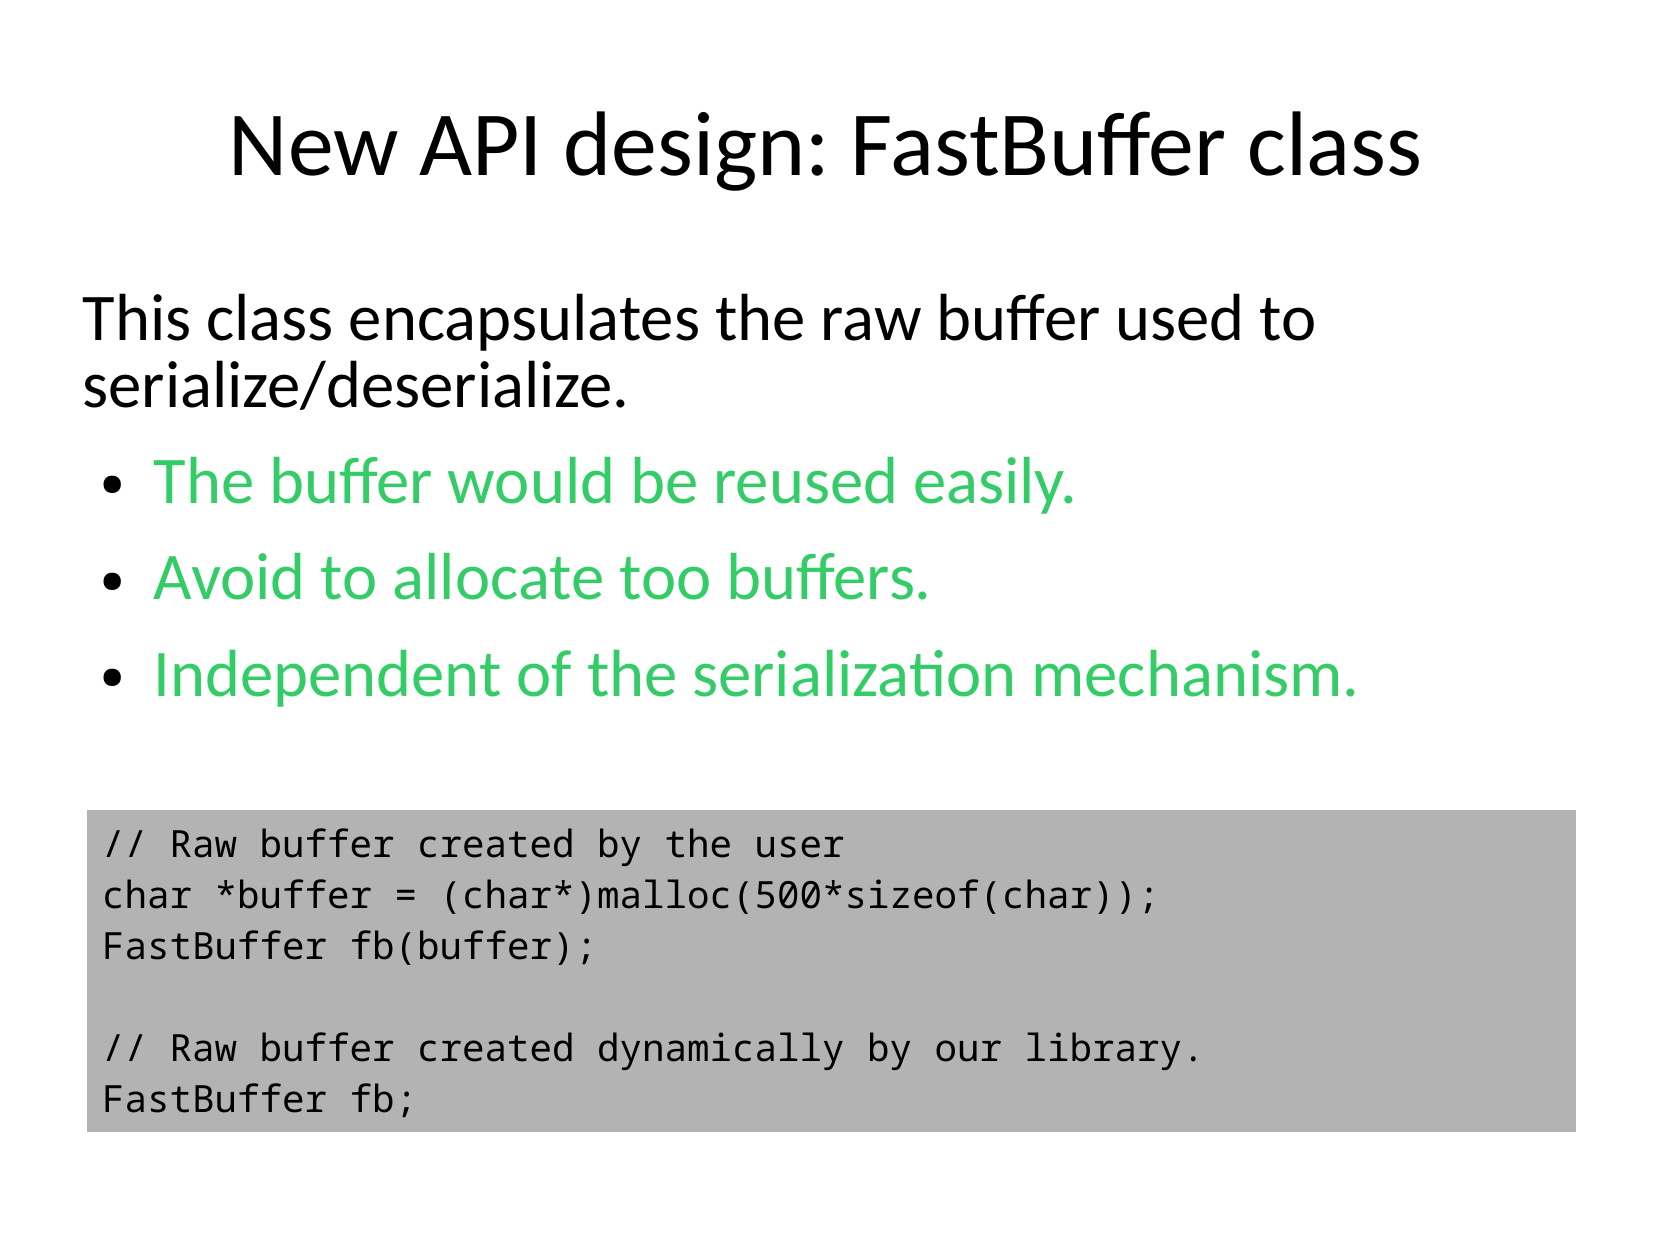

# New API design: FastBuffer class
This class encapsulates the raw buffer used to serialize/deserialize.
The buffer would be reused easily.
Avoid to allocate too buffers.
Independent of the serialization mechanism.
| // Raw buffer created by the user char \*buffer = (char\*)malloc(500\*sizeof(char)); FastBuffer fb(buffer); // Raw buffer created dynamically by our library. FastBuffer fb; |
| --- |